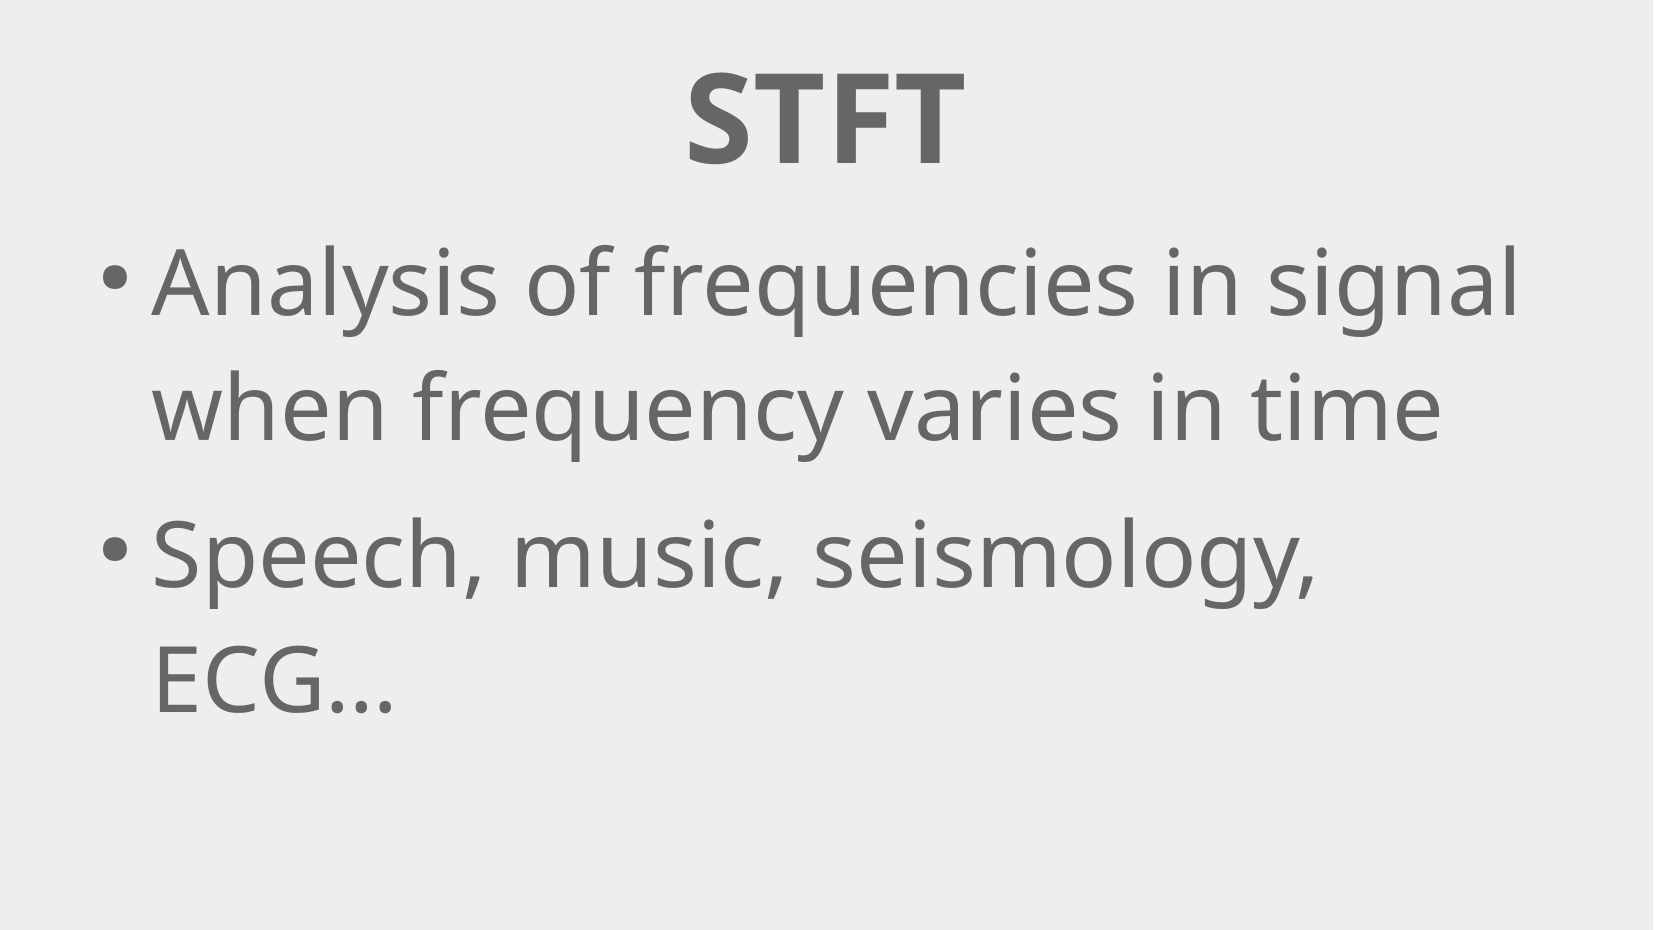

# STFT
Analysis of frequencies in signal when frequency varies in time
Speech, music, seismology, ECG…